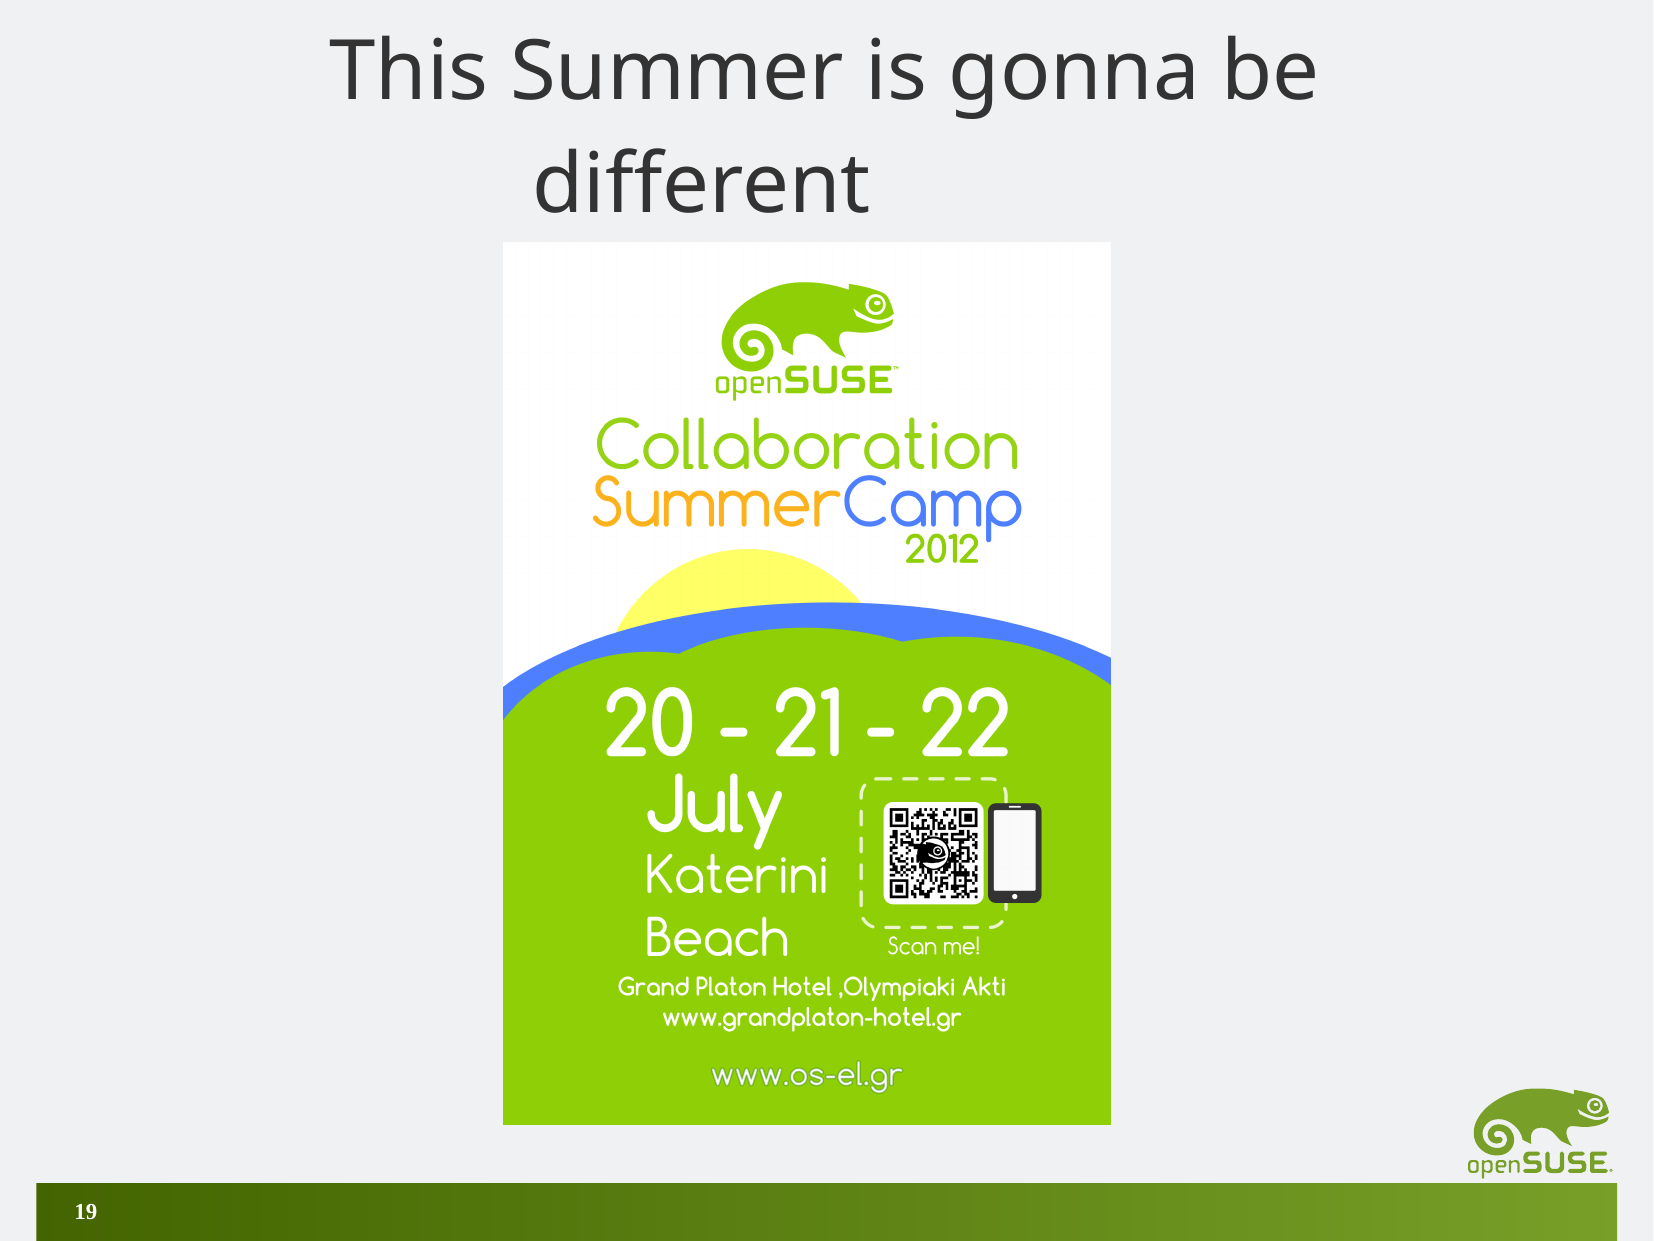

# This Summer is gonna be different
19